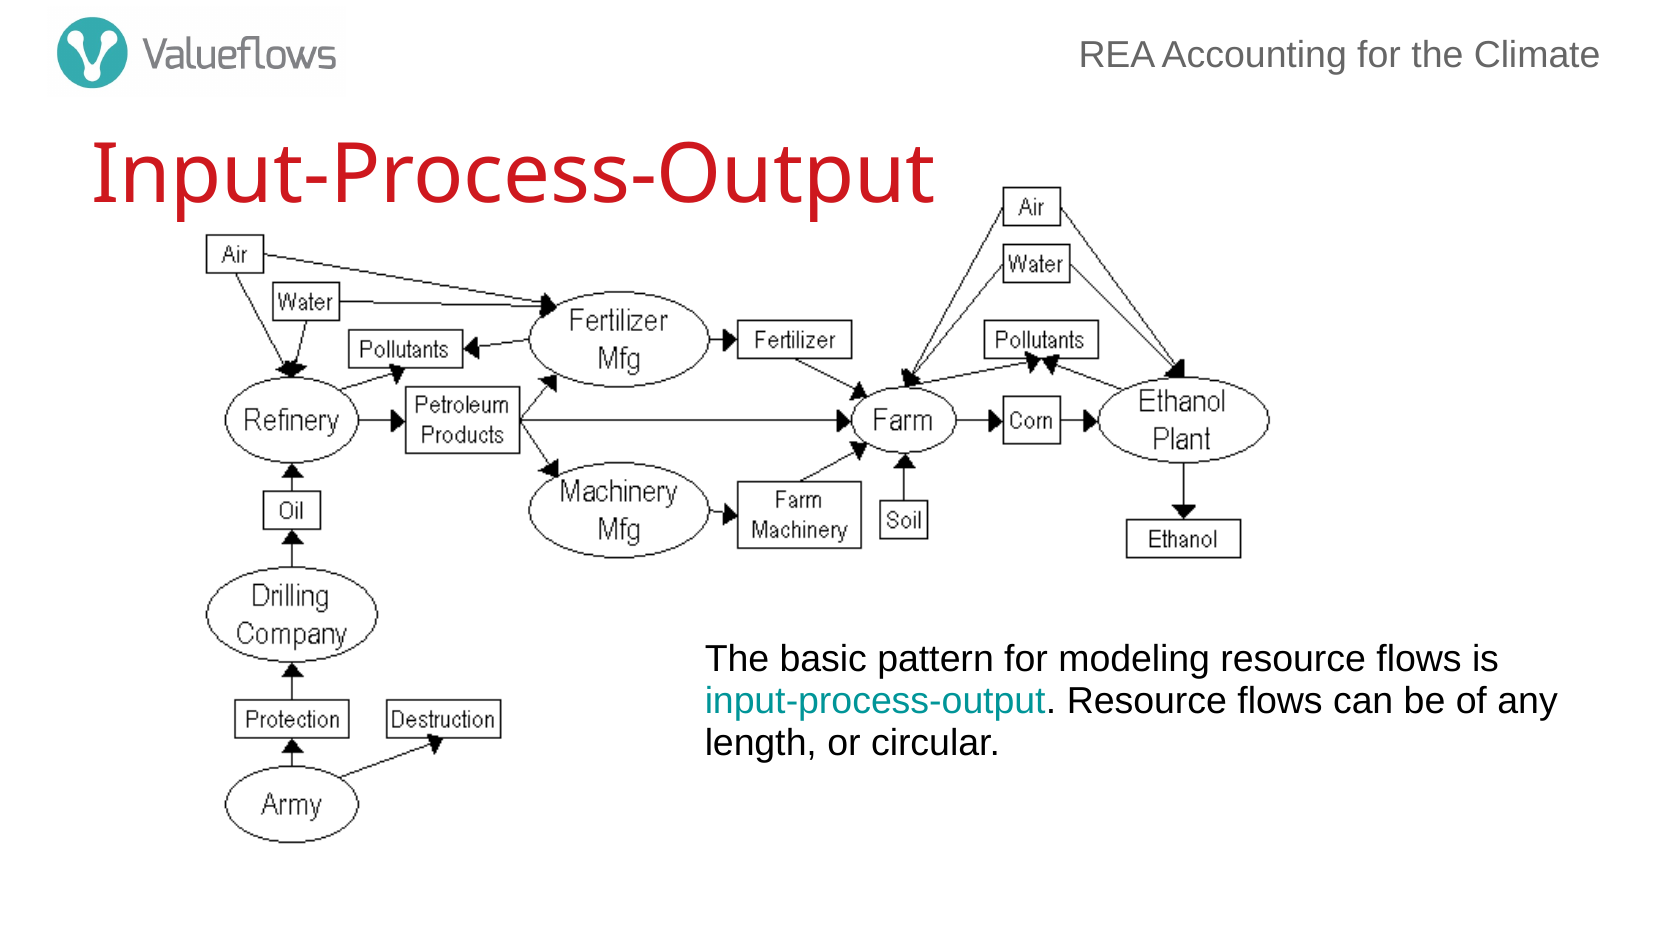

REA Accounting for the Climate
Input-Process-Output
The basic pattern for modeling resource flows is input-process-output. Resource flows can be of any length, or circular.